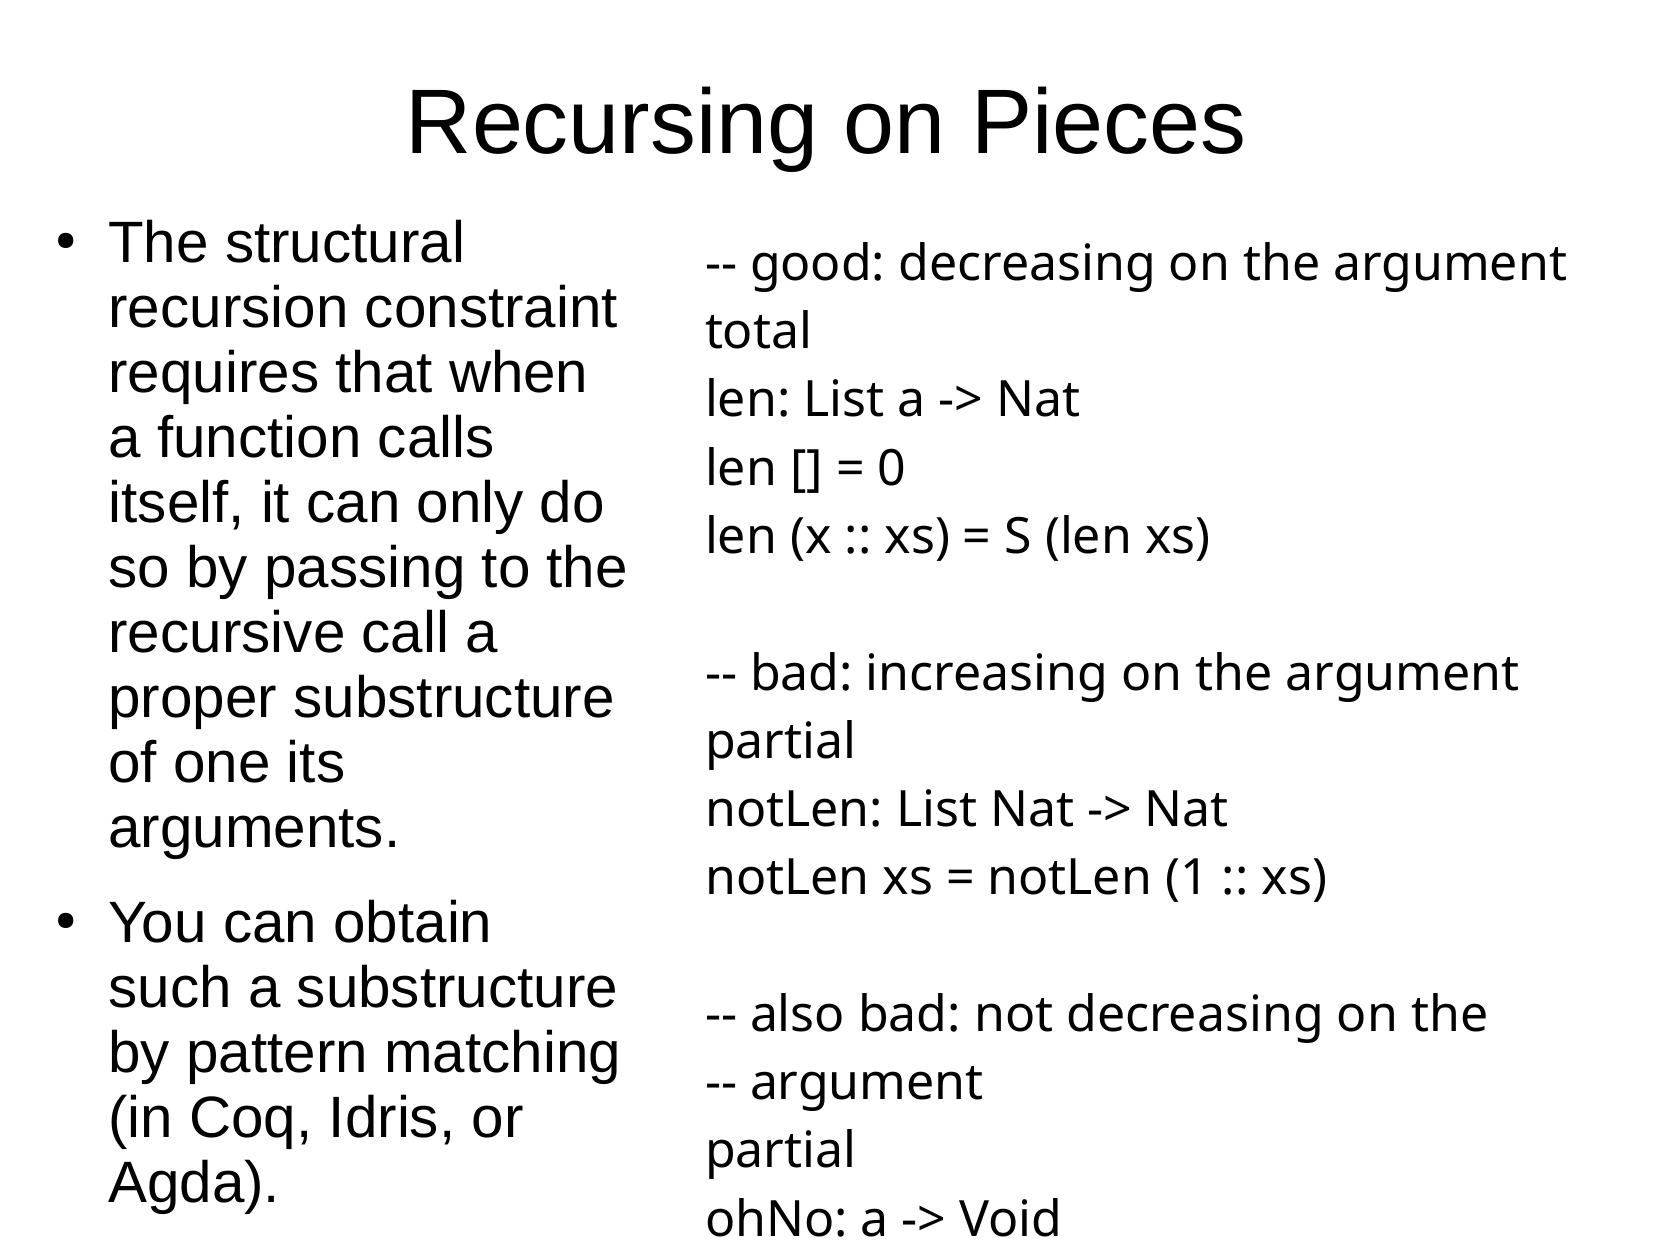

# Recursing on Pieces
The structural recursion constraint requires that when a function calls itself, it can only do so by passing to the recursive call a proper substructure of one its arguments.
You can obtain such a substructure by pattern matching (in Coq, Idris, or Agda).
-- good: decreasing on the argument
total
len: List a -> Nat
len [] = 0
len (x :: xs) = S (len xs)
-- bad: increasing on the argument
partial
notLen: List Nat -> Nat
notLen xs = notLen (1 :: xs)
-- also bad: not decreasing on the
-- argument
partial
ohNo: a -> Void
ohNo x = ohNo x